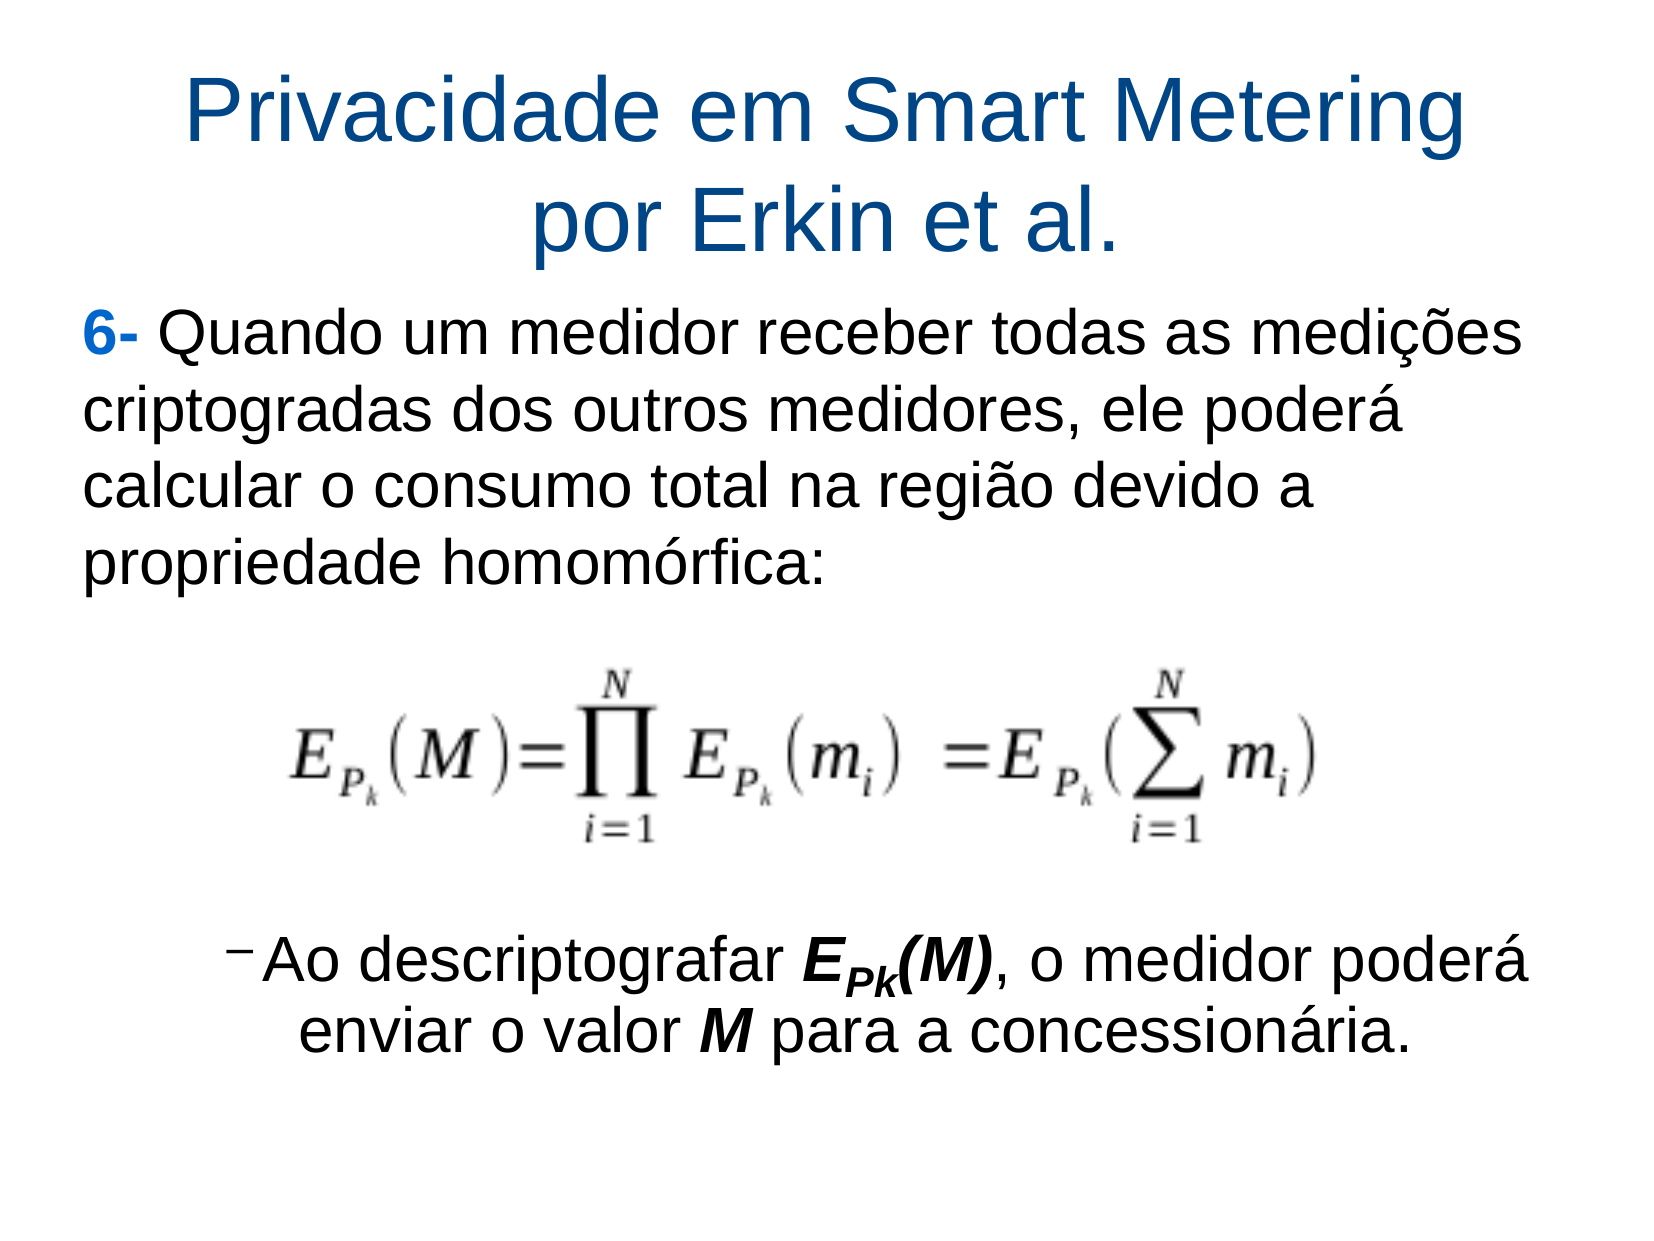

# Privacidade em Smart Metering por Erkin et al.
6- Quando um medidor receber todas as medições criptogradas dos outros medidores, ele poderá calcular o consumo total na região devido a propriedade homomórfica:
Ao descriptografar EPk(M), o medidor poderá enviar o valor M para a concessionária.